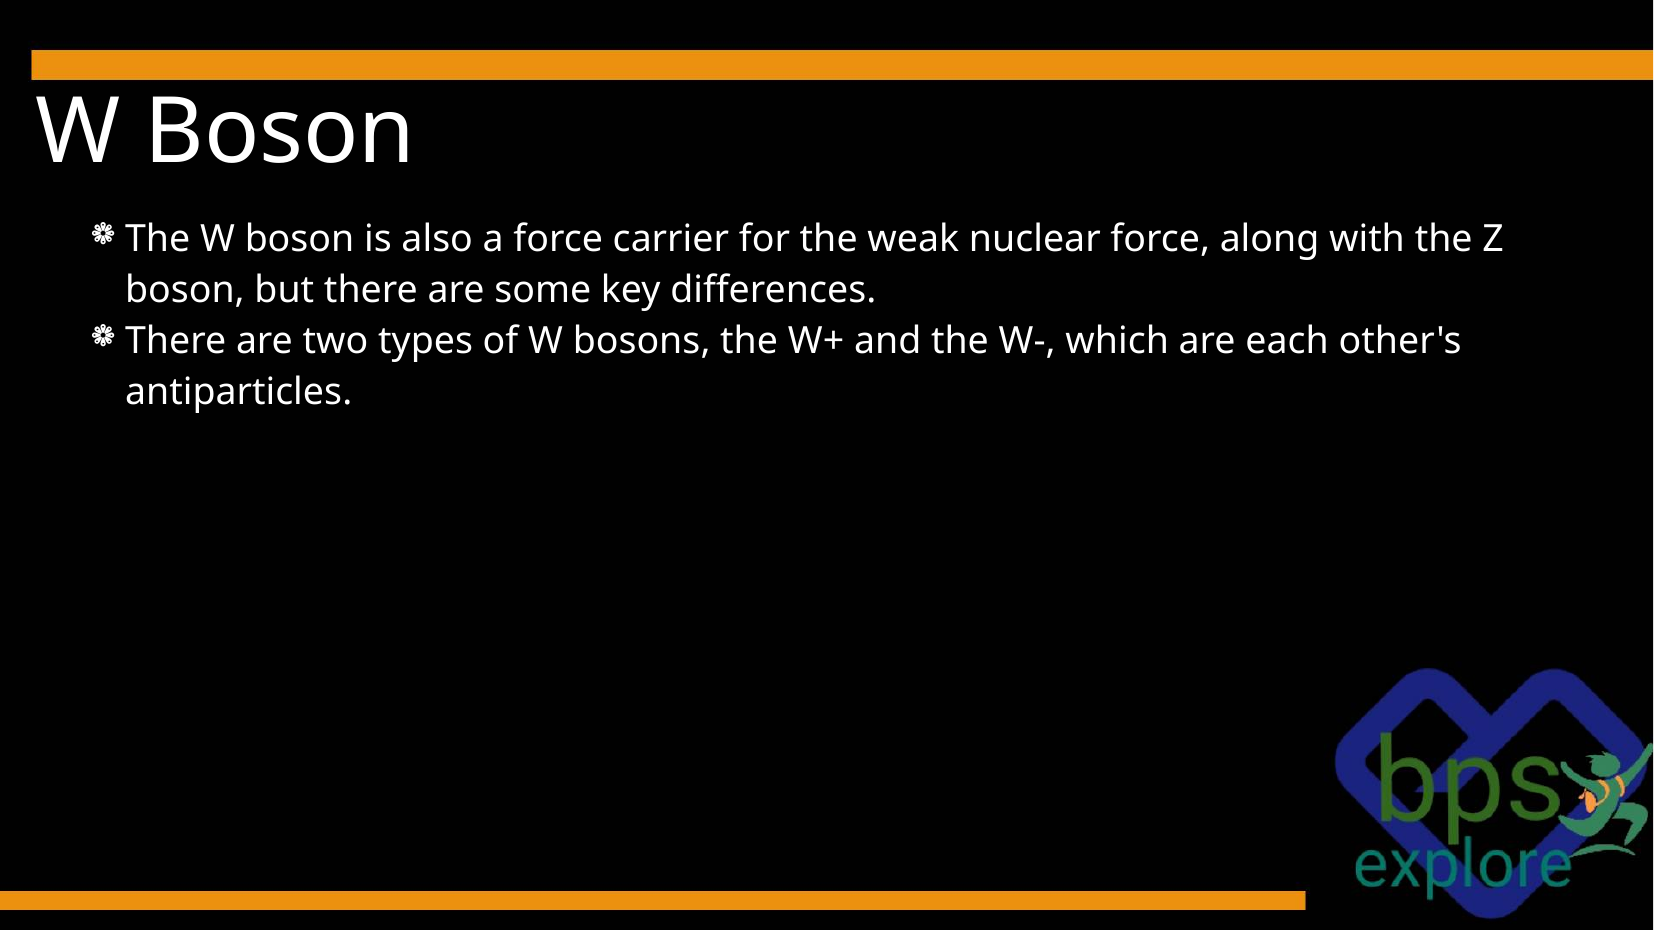

#
W Boson
The W boson is also a force carrier for the weak nuclear force, along with the Z boson, but there are some key differences.
There are two types of W bosons, the W+ and the W-, which are each other's antiparticles.